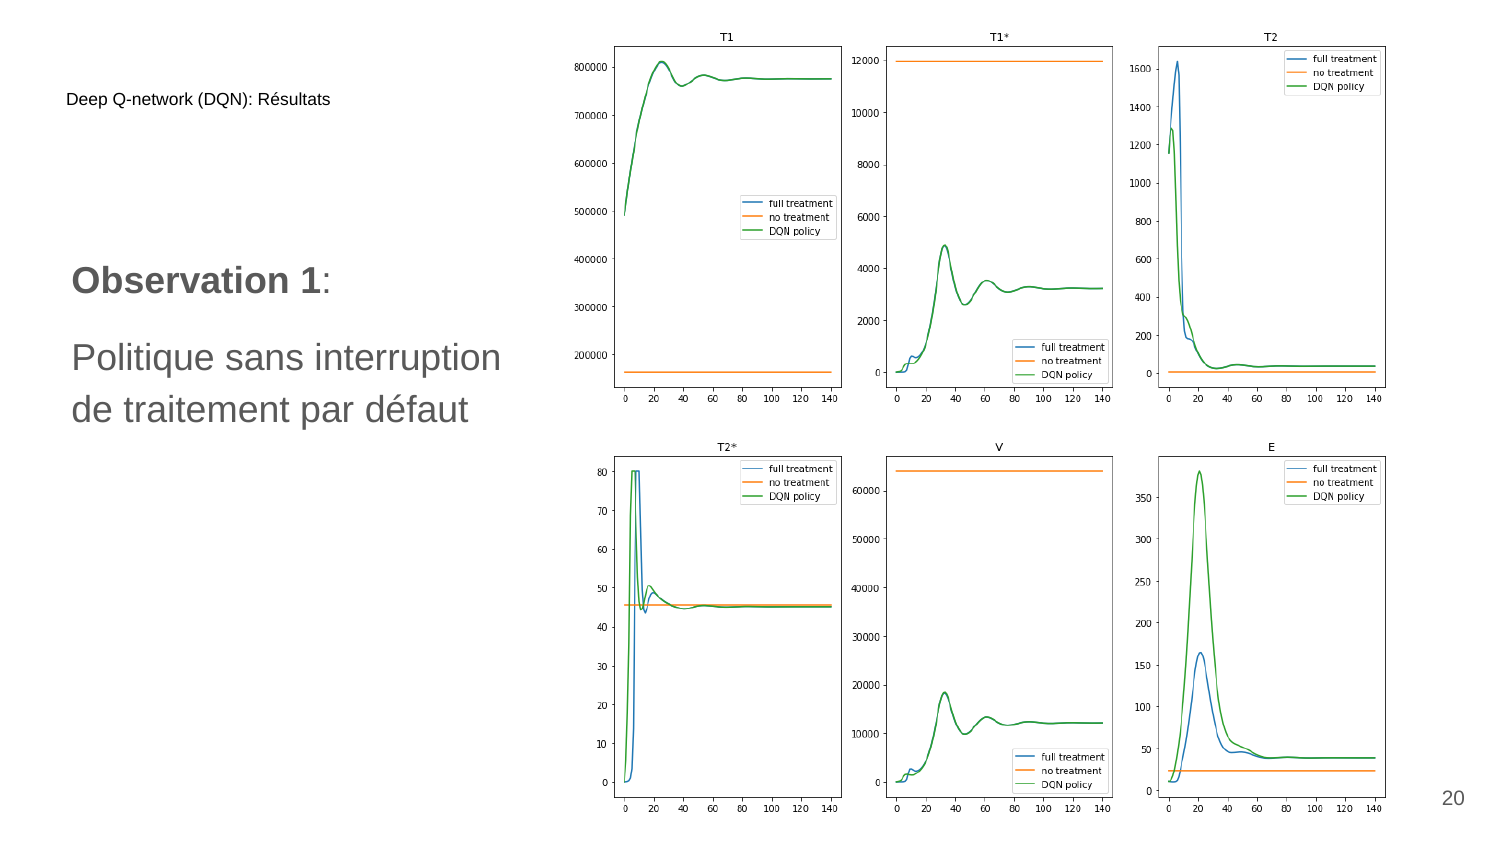

# Deep Q-network (DQN): Résultats
Observation 1:
Politique sans interruption de traitement par défaut